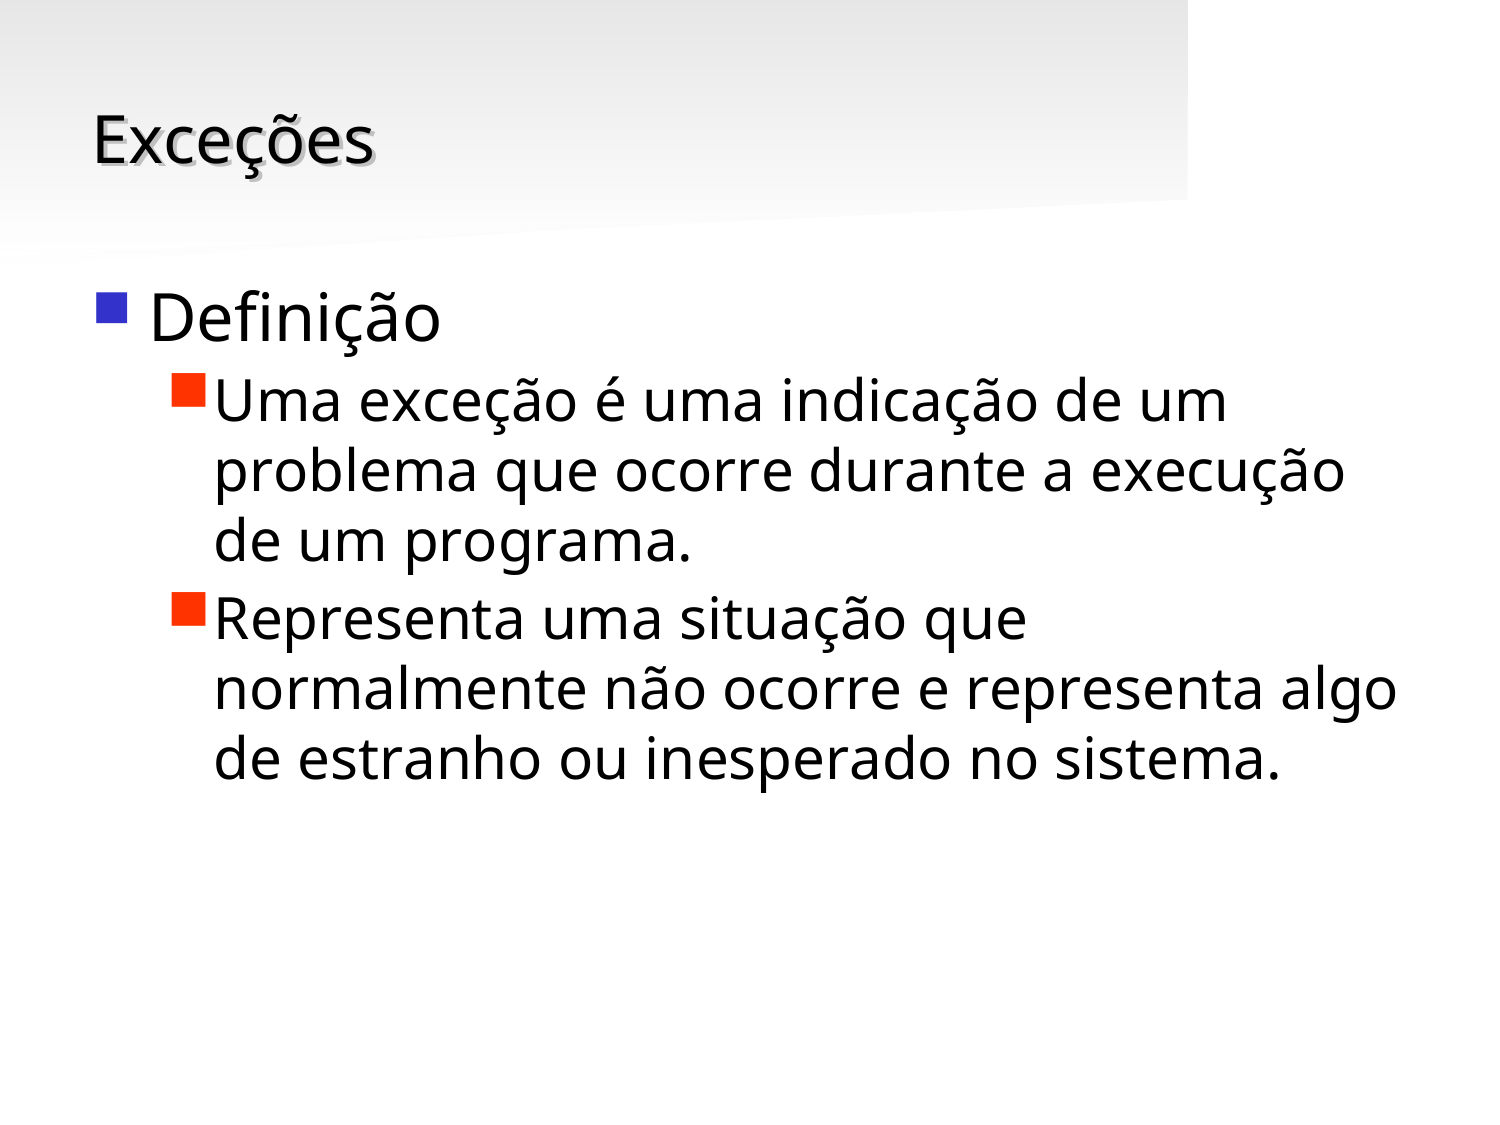

# Exceções
Definição
Uma exceção é uma indicação de um problema que ocorre durante a execução de um programa.
Representa uma situação que normalmente não ocorre e representa algo de estranho ou inesperado no sistema.